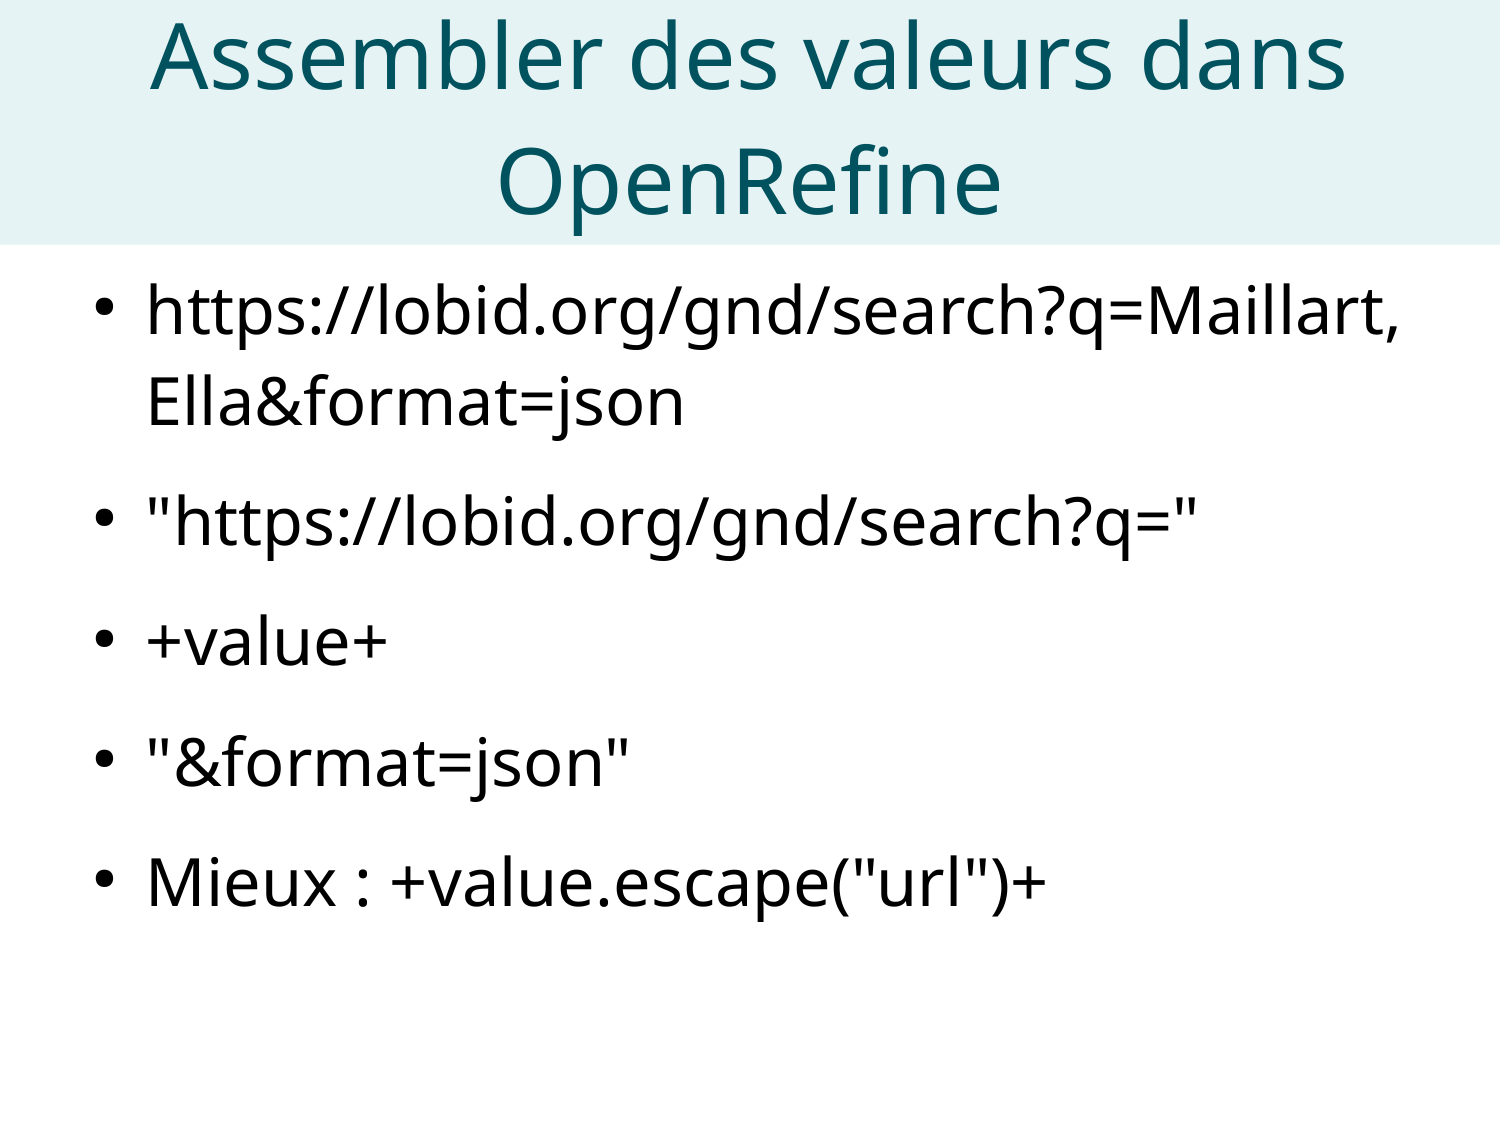

# Assembler des valeurs dans OpenRefine
https://lobid.org/gnd/search?q=Maillart, Ella&format=json
"https://lobid.org/gnd/search?q="
+value+
"&format=json"
Mieux : +value.escape("url")+